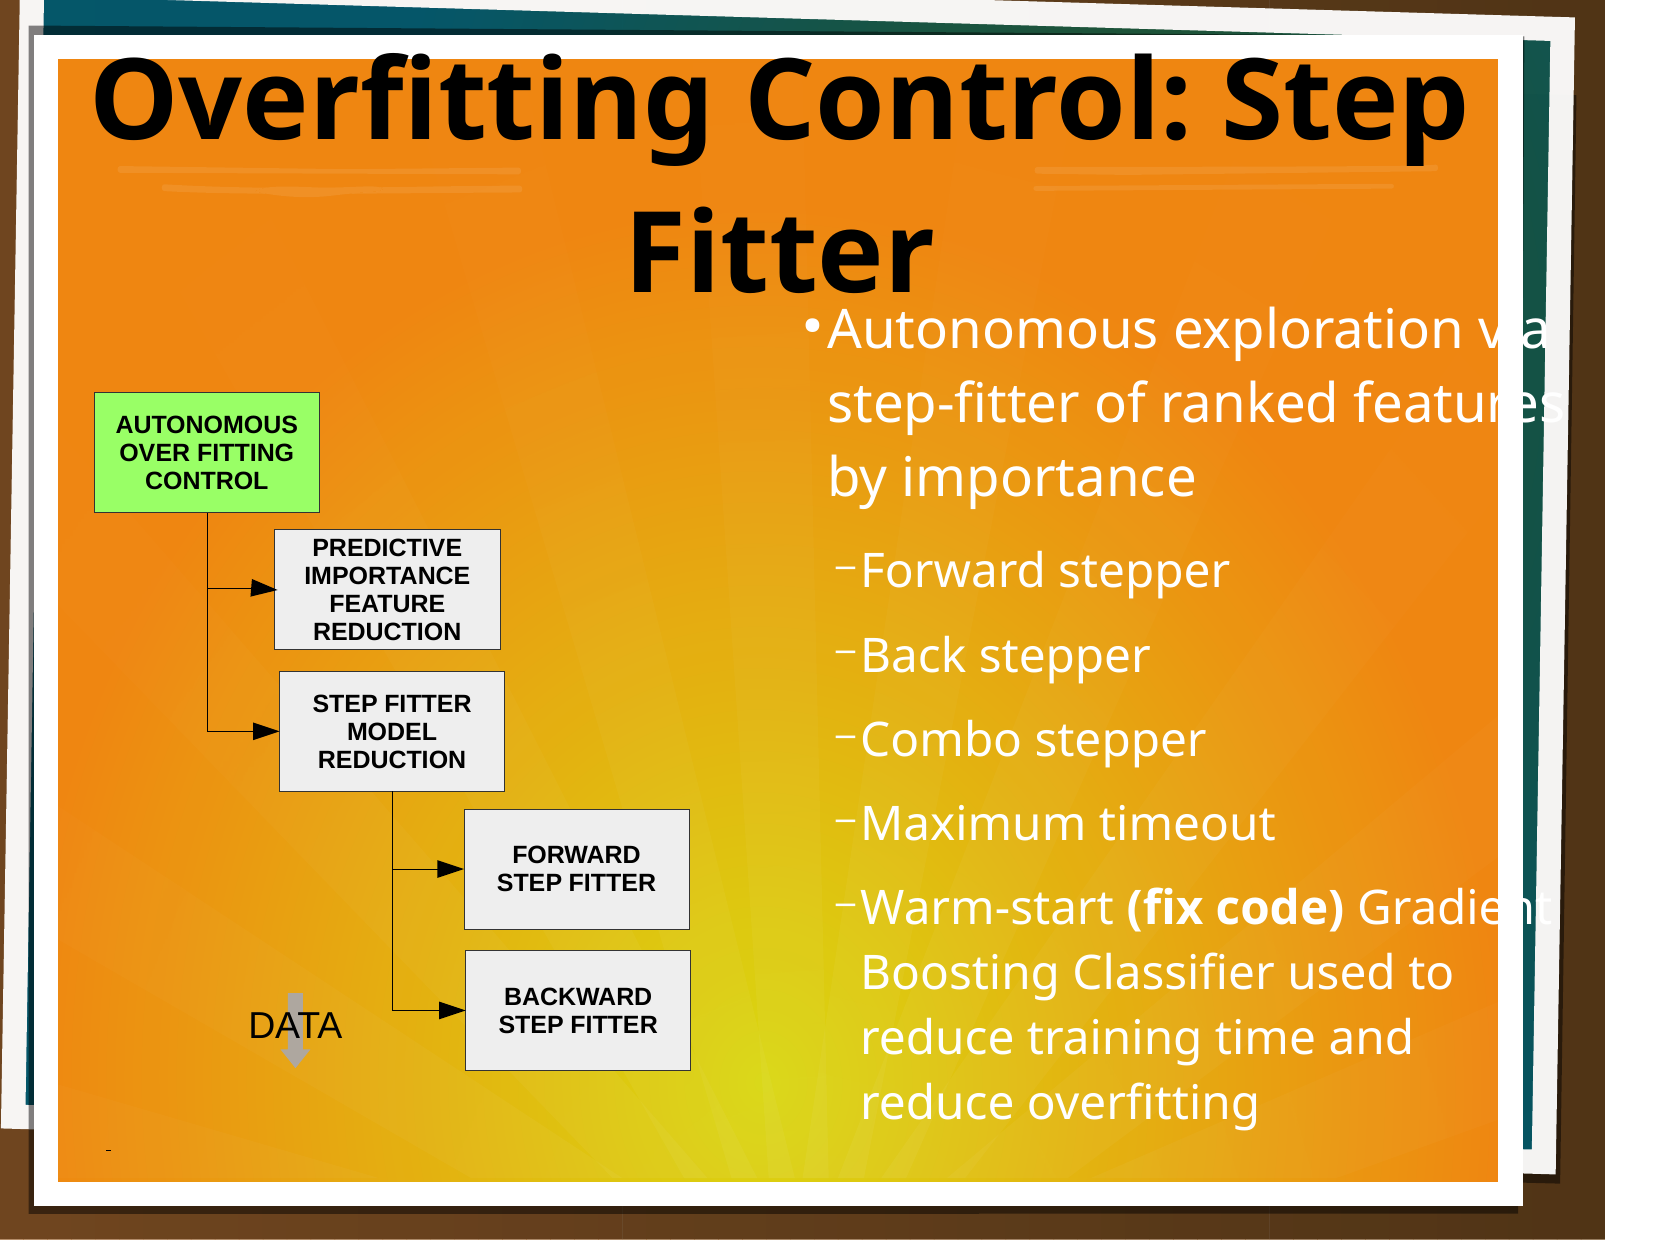

# Overfitting Control: Step Fitter
Autonomous exploration via step-fitter of ranked features by importance
Forward stepper
Back stepper
Combo stepper
Maximum timeout
Warm-start (fix code) Gradient Boosting Classifier used to reduce training time and reduce overfitting
AUTONOMOUS
OVER FITTING
CONTROL
PREDICTIVE
IMPORTANCE
FEATURE
REDUCTION
STEP FITTER
MODEL
REDUCTION
FORWARD
STEP FITTER
BACKWARD
STEP FITTER
DATA